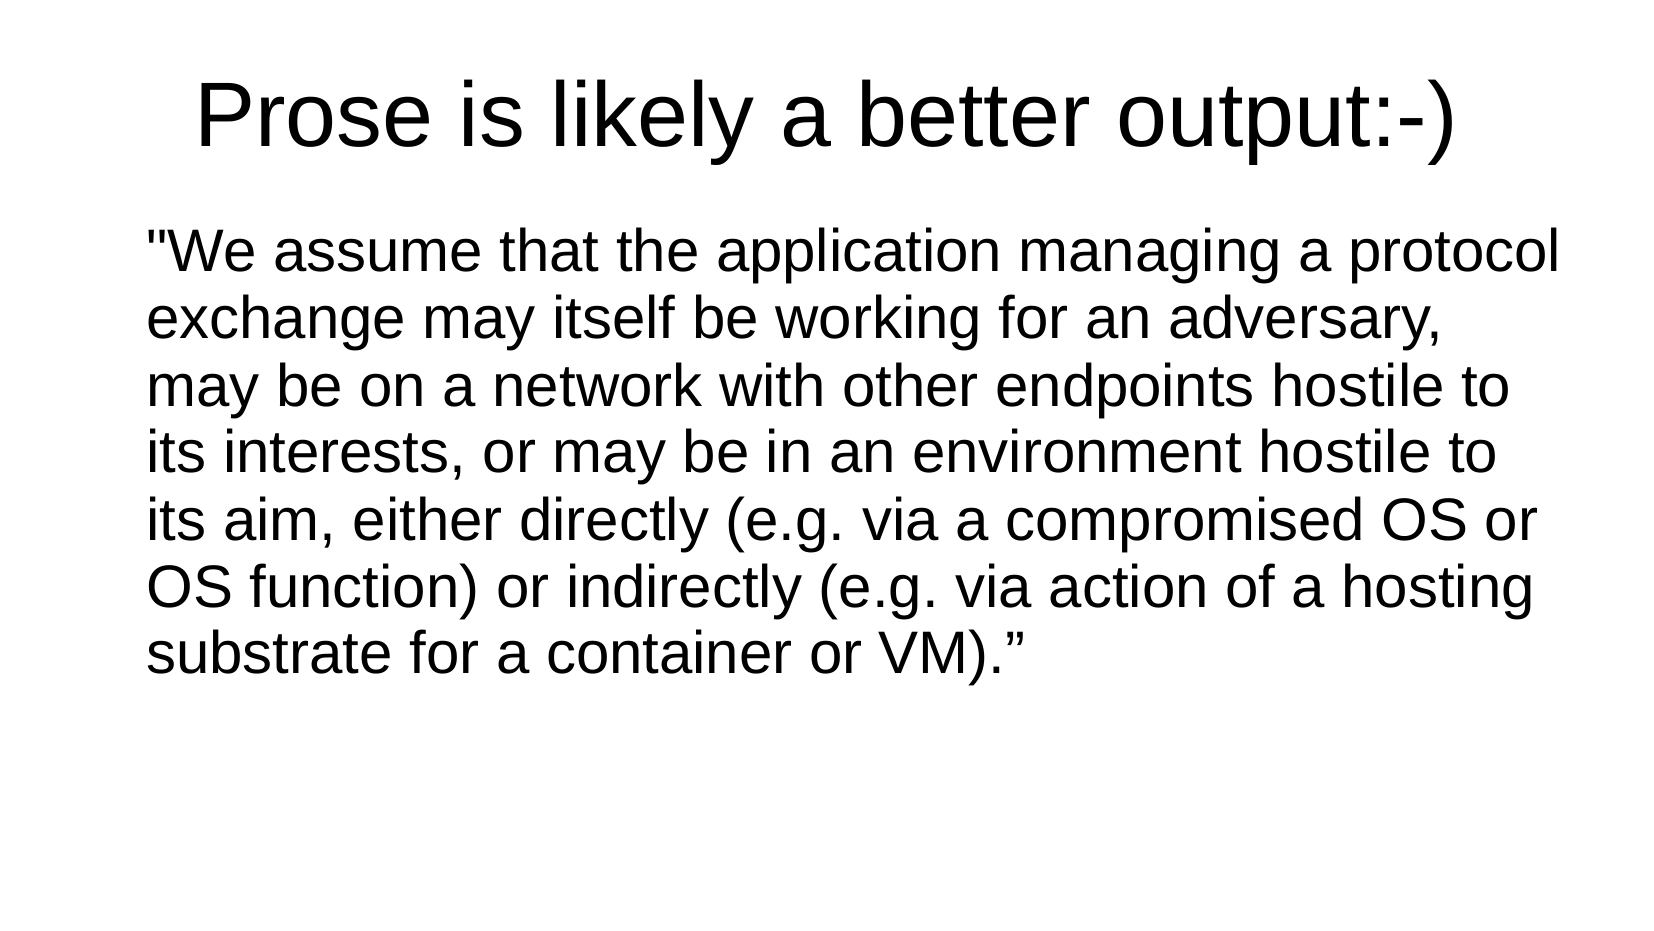

# Prose is likely a better output:-)
"We assume that the application managing a protocol exchange may itself be working for an adversary, may be on a network with other endpoints hostile to its interests, or may be in an environment hostile to its aim, either directly (e.g. via a compromised OS or OS function) or indirectly (e.g. via action of a hosting substrate for a container or VM).”